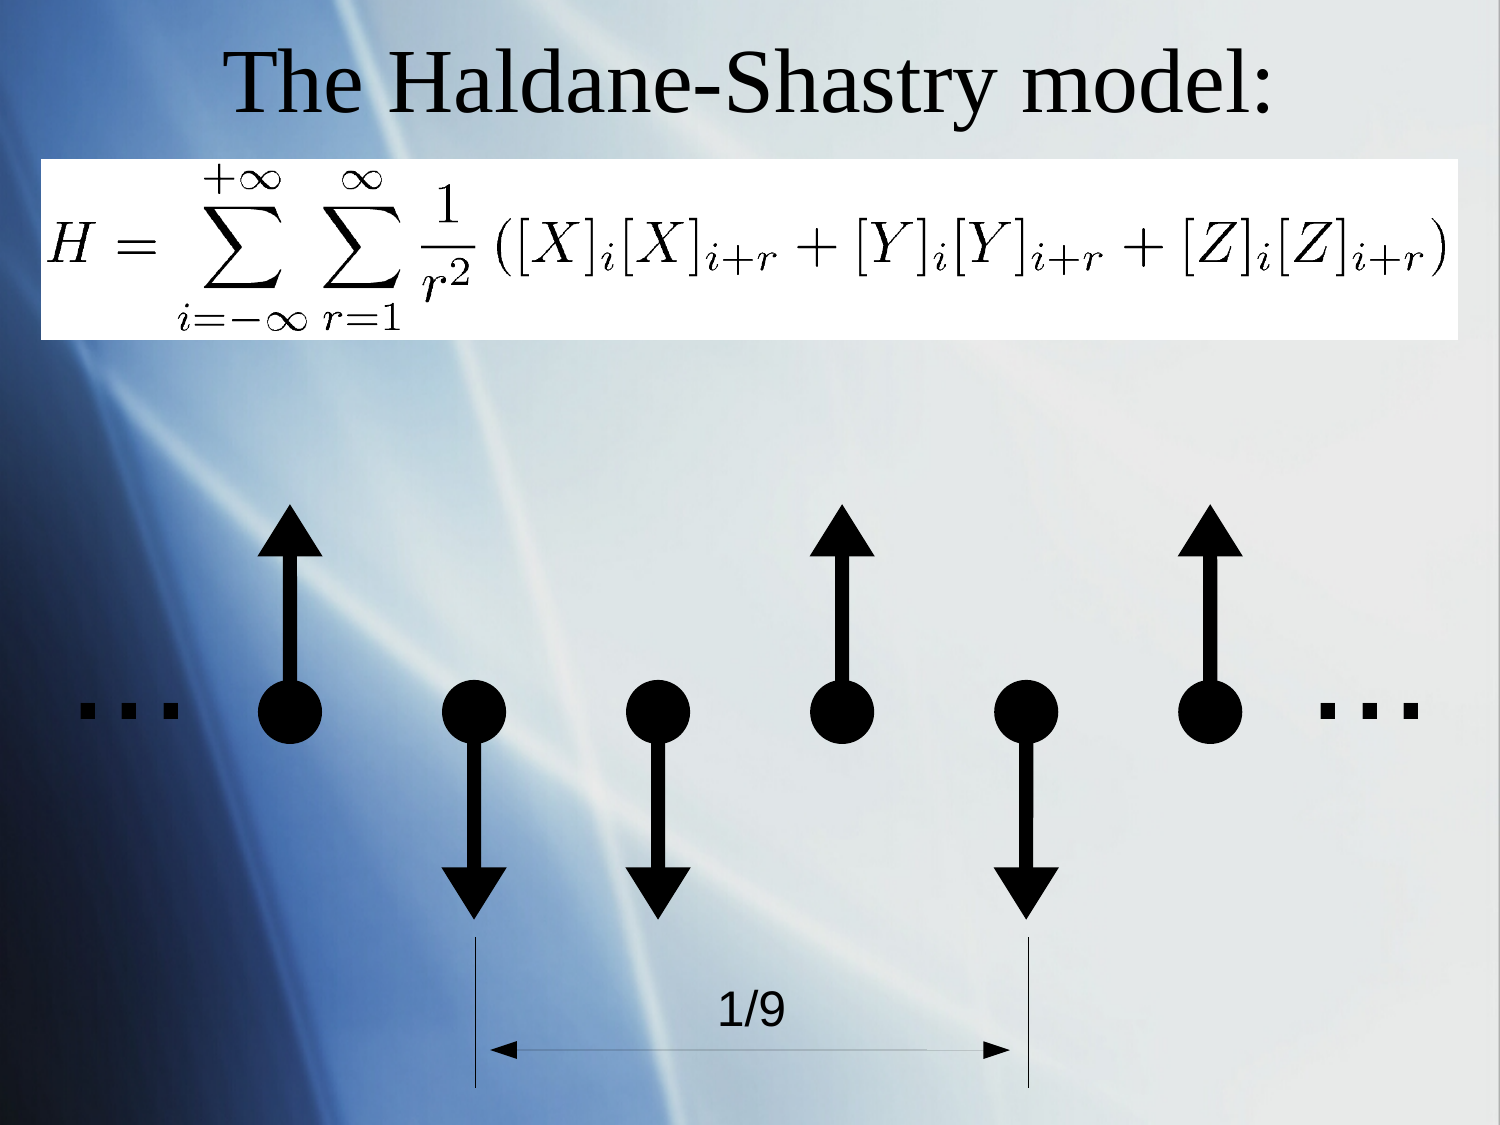

# The Haldane-Shastry model:
...
...
1/9